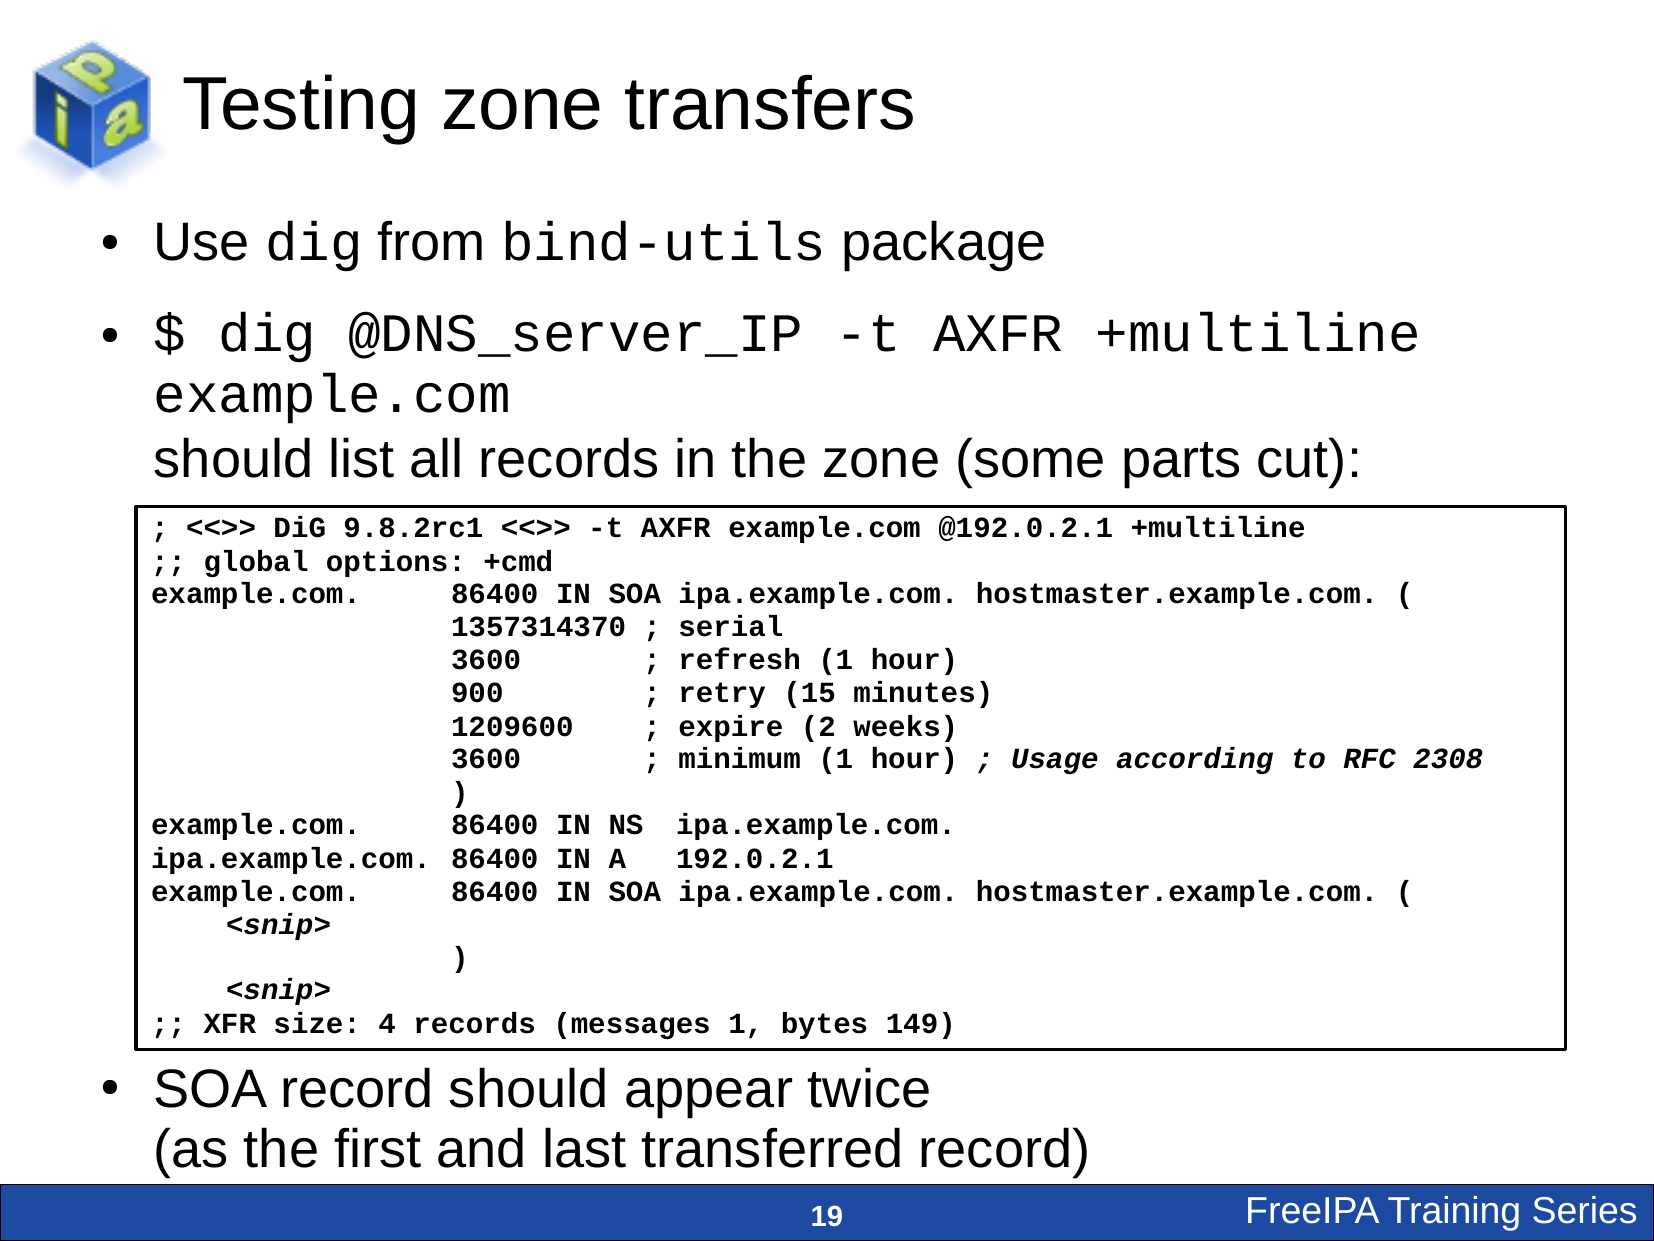

# Testing zone transfers
Use dig from bind-utils package
$ dig @DNS_server_IP -t AXFR +multiline example.com
should list all records in the zone (some parts cut):
SOA record should appear twice
(as the first and last transferred record)
; <<>> DiG 9.8.2rc1 <<>> -t AXFR example.com @192.0.2.1 +multiline
;; global options: +cmd
example.com.		86400 IN SOA ipa.example.com. hostmaster.example.com. (
				1357314370 ; serial
				3600 ; refresh (1 hour)
				900 ; retry (15 minutes)
				1209600 ; expire (2 weeks)
				3600 ; minimum (1 hour) ; Usage according to RFC 2308
				)
example.com.		86400 IN NS	ipa.example.com.
ipa.example.com.	86400 IN A	192.0.2.1
example.com.		86400 IN SOA ipa.example.com. hostmaster.example.com. (
	<snip>
				)
	<snip>
;; XFR size: 4 records (messages 1, bytes 149)
19